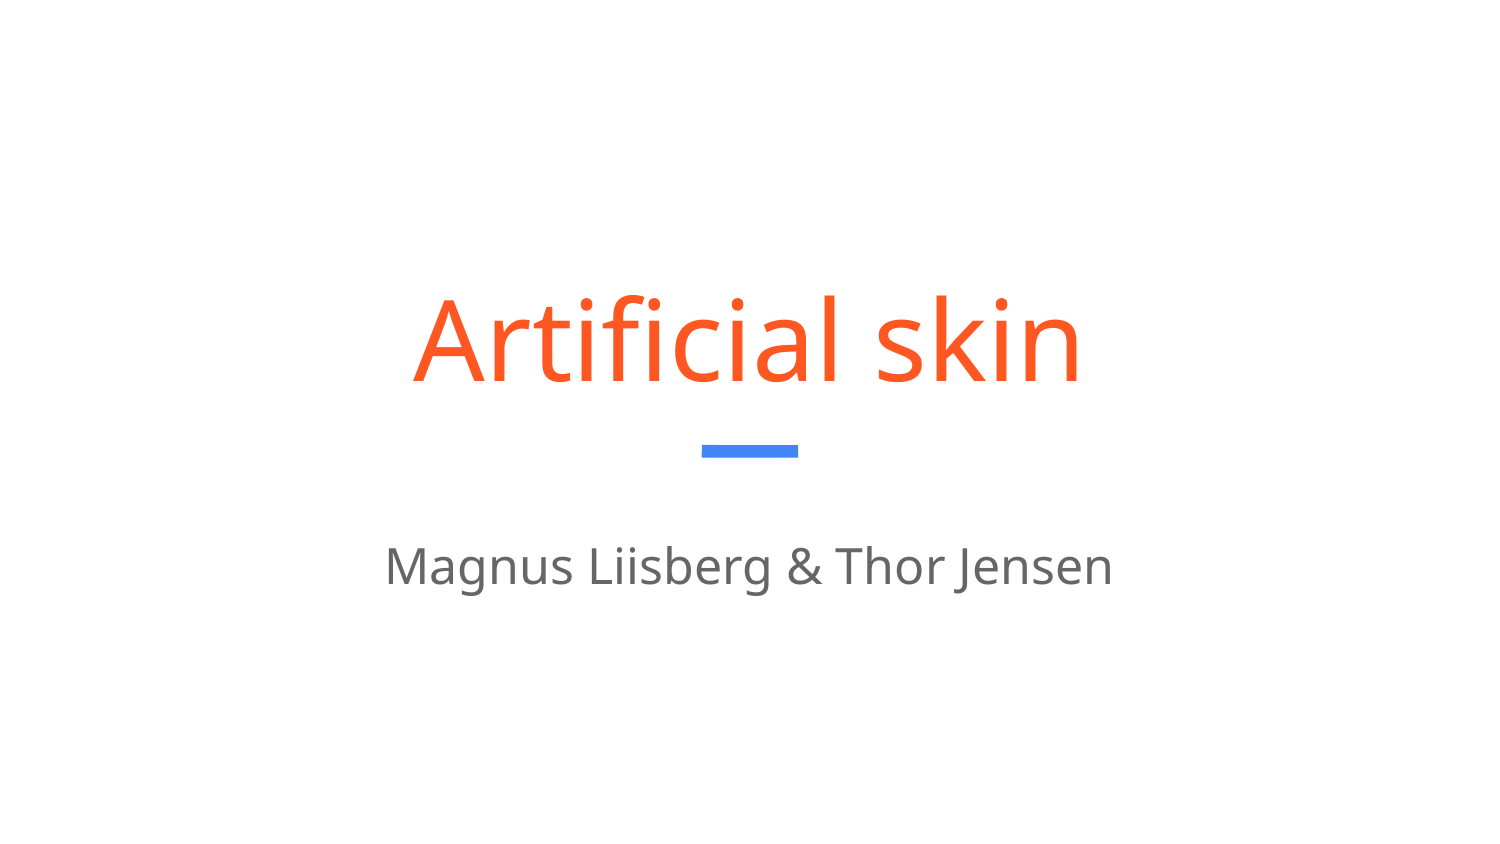

# Artificial skin
Magnus Liisberg & Thor Jensen